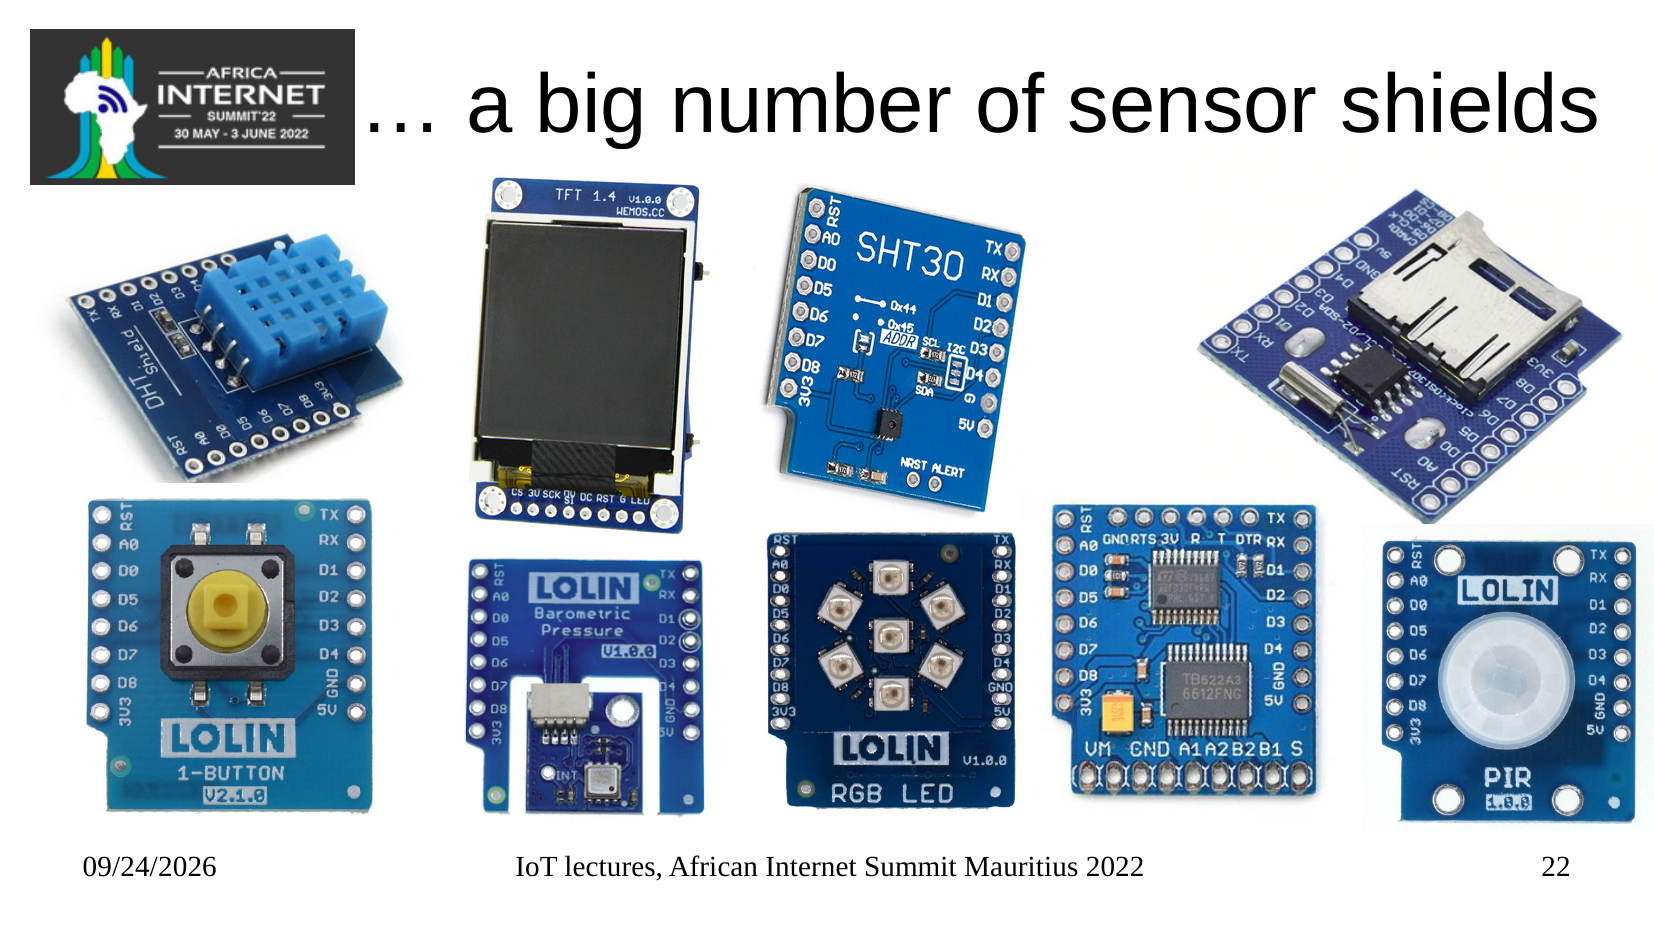

# … a big number of sensor shields
IoT lectures, African Internet Summit Mauritius 2022
22